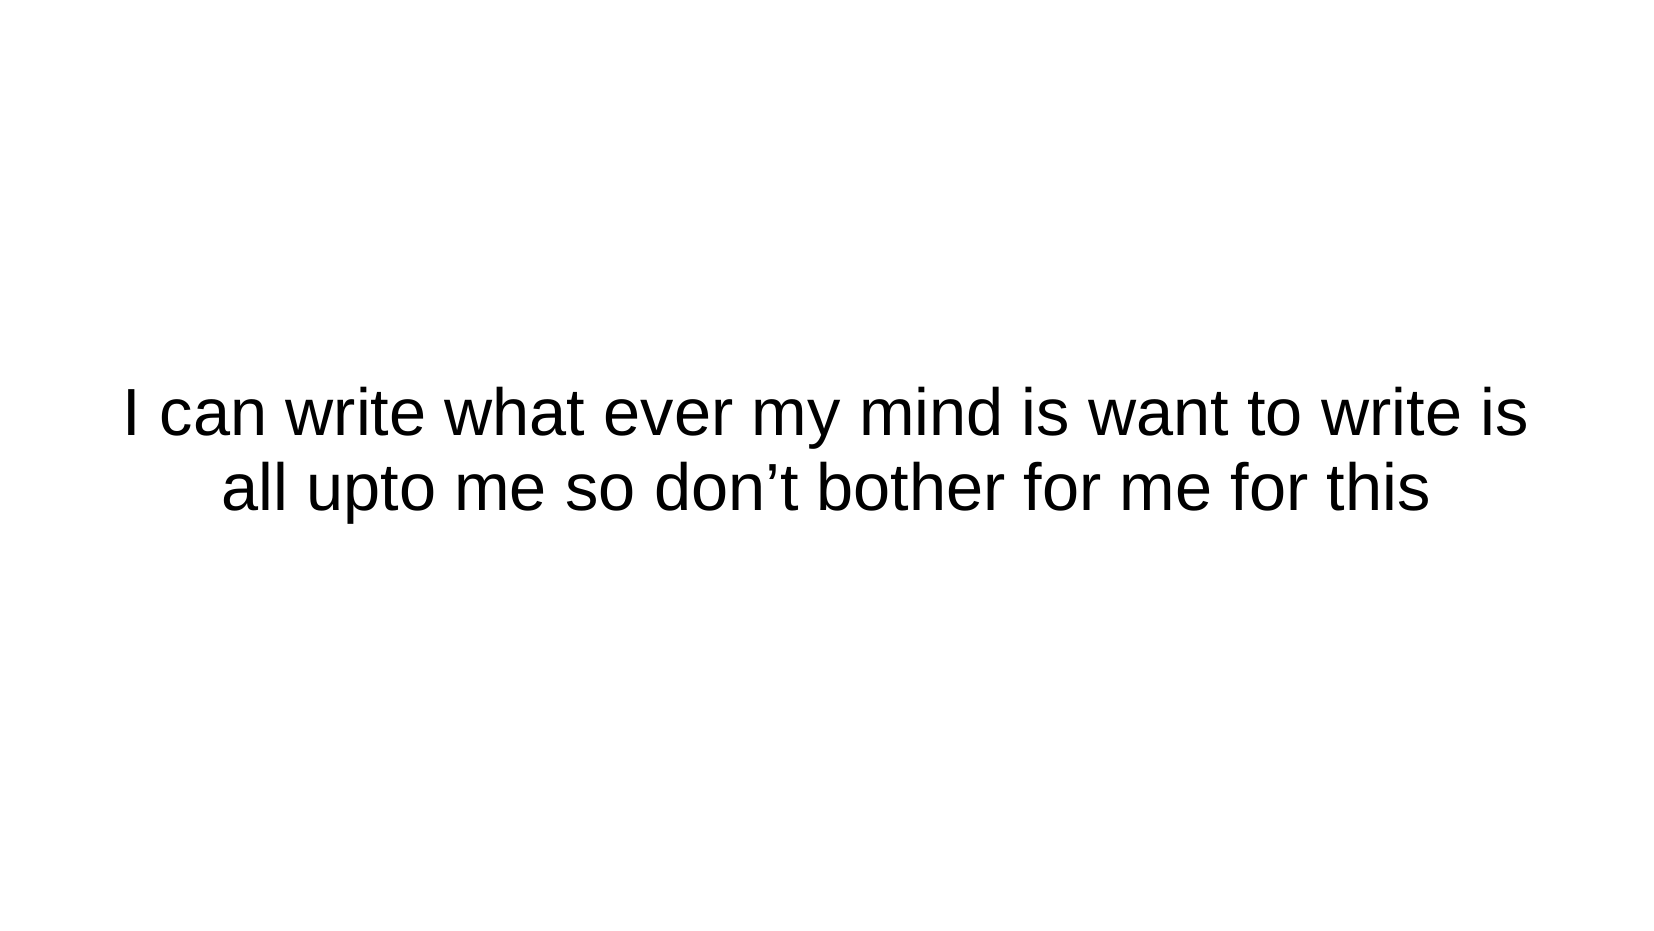

#
I can write what ever my mind is want to write is all upto me so don’t bother for me for this